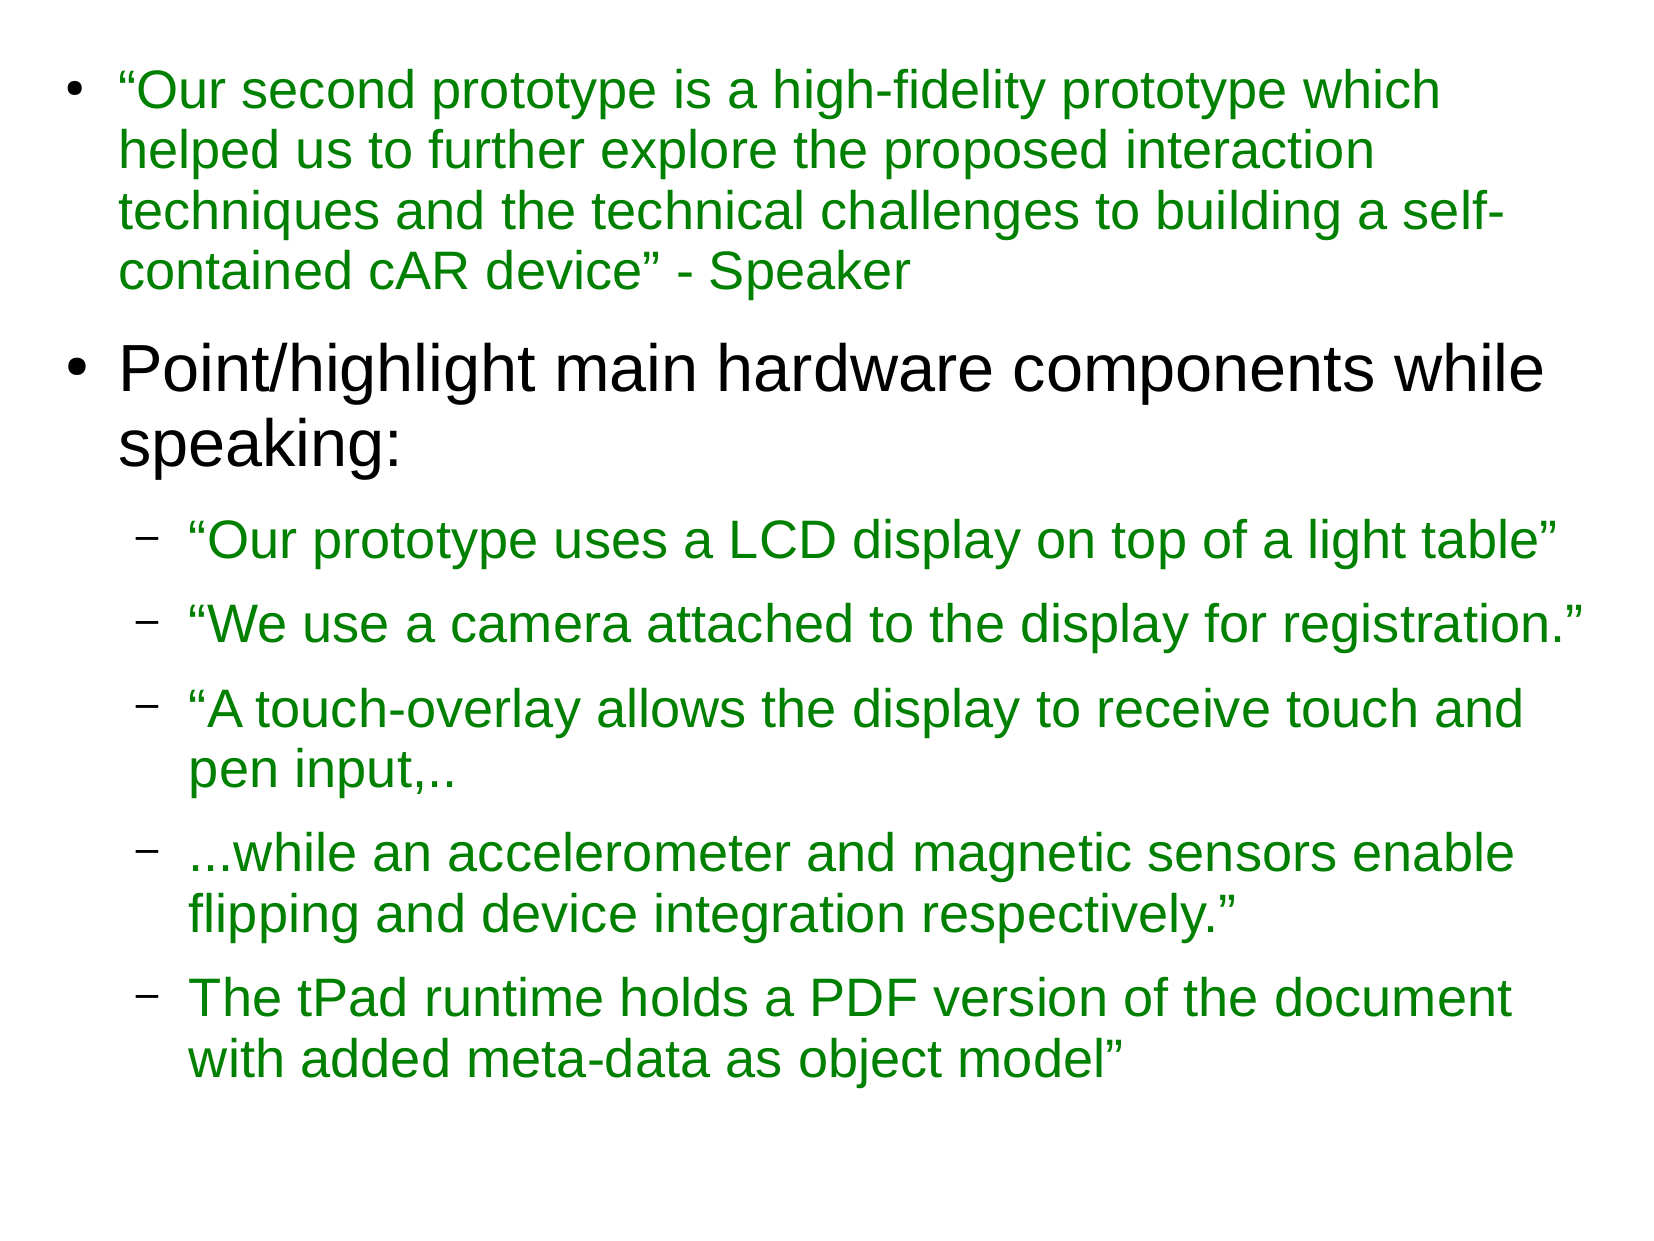

# “Our second prototype is a high-fidelity prototype which helped us to further explore the proposed interaction techniques and the technical challenges to building a self-contained cAR device” - Speaker
Point/highlight main hardware components while speaking:
“Our prototype uses a LCD display on top of a light table”
“We use a camera attached to the display for registration.”
“A touch-overlay allows the display to receive touch and pen input,..
...while an accelerometer and magnetic sensors enable flipping and device integration respectively.”
The tPad runtime holds a PDF version of the document with added meta-data as object model”